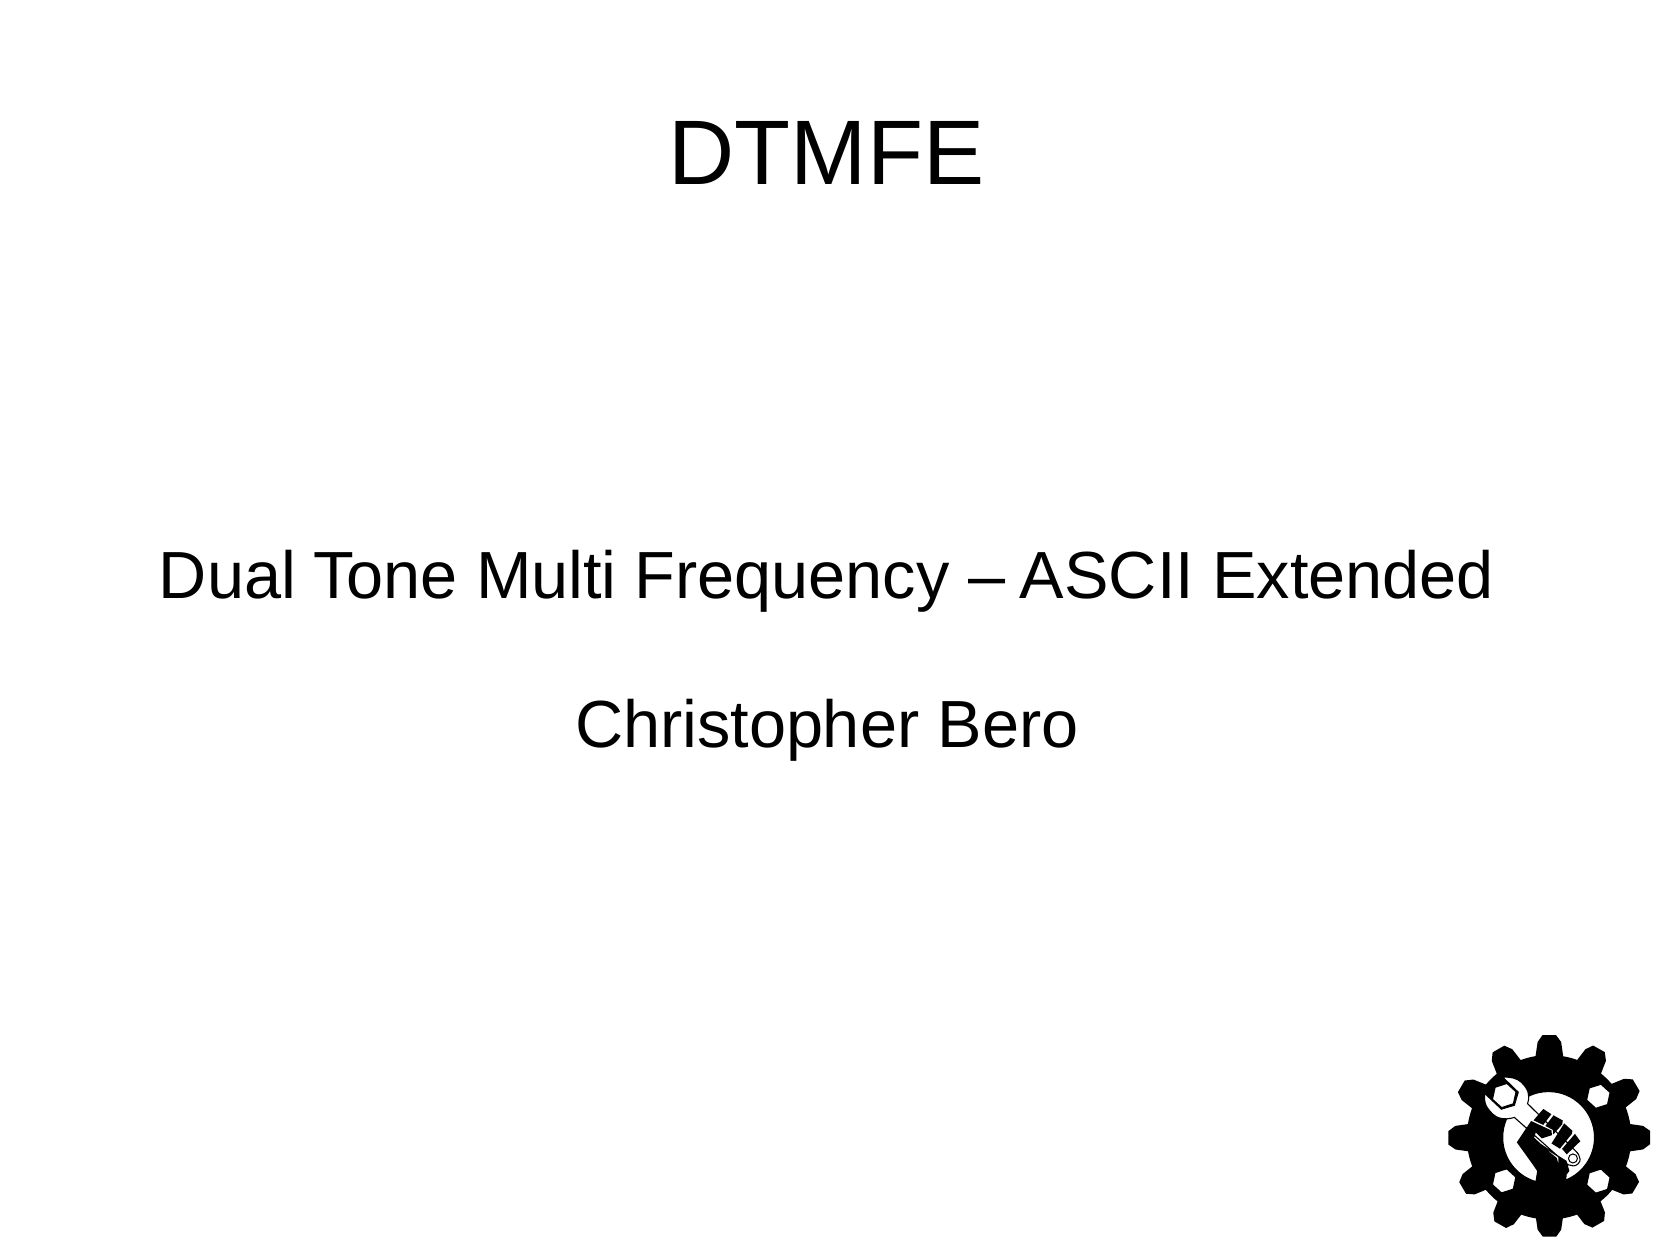

# DTMFE
Dual Tone Multi Frequency – ASCII Extended
Christopher Bero